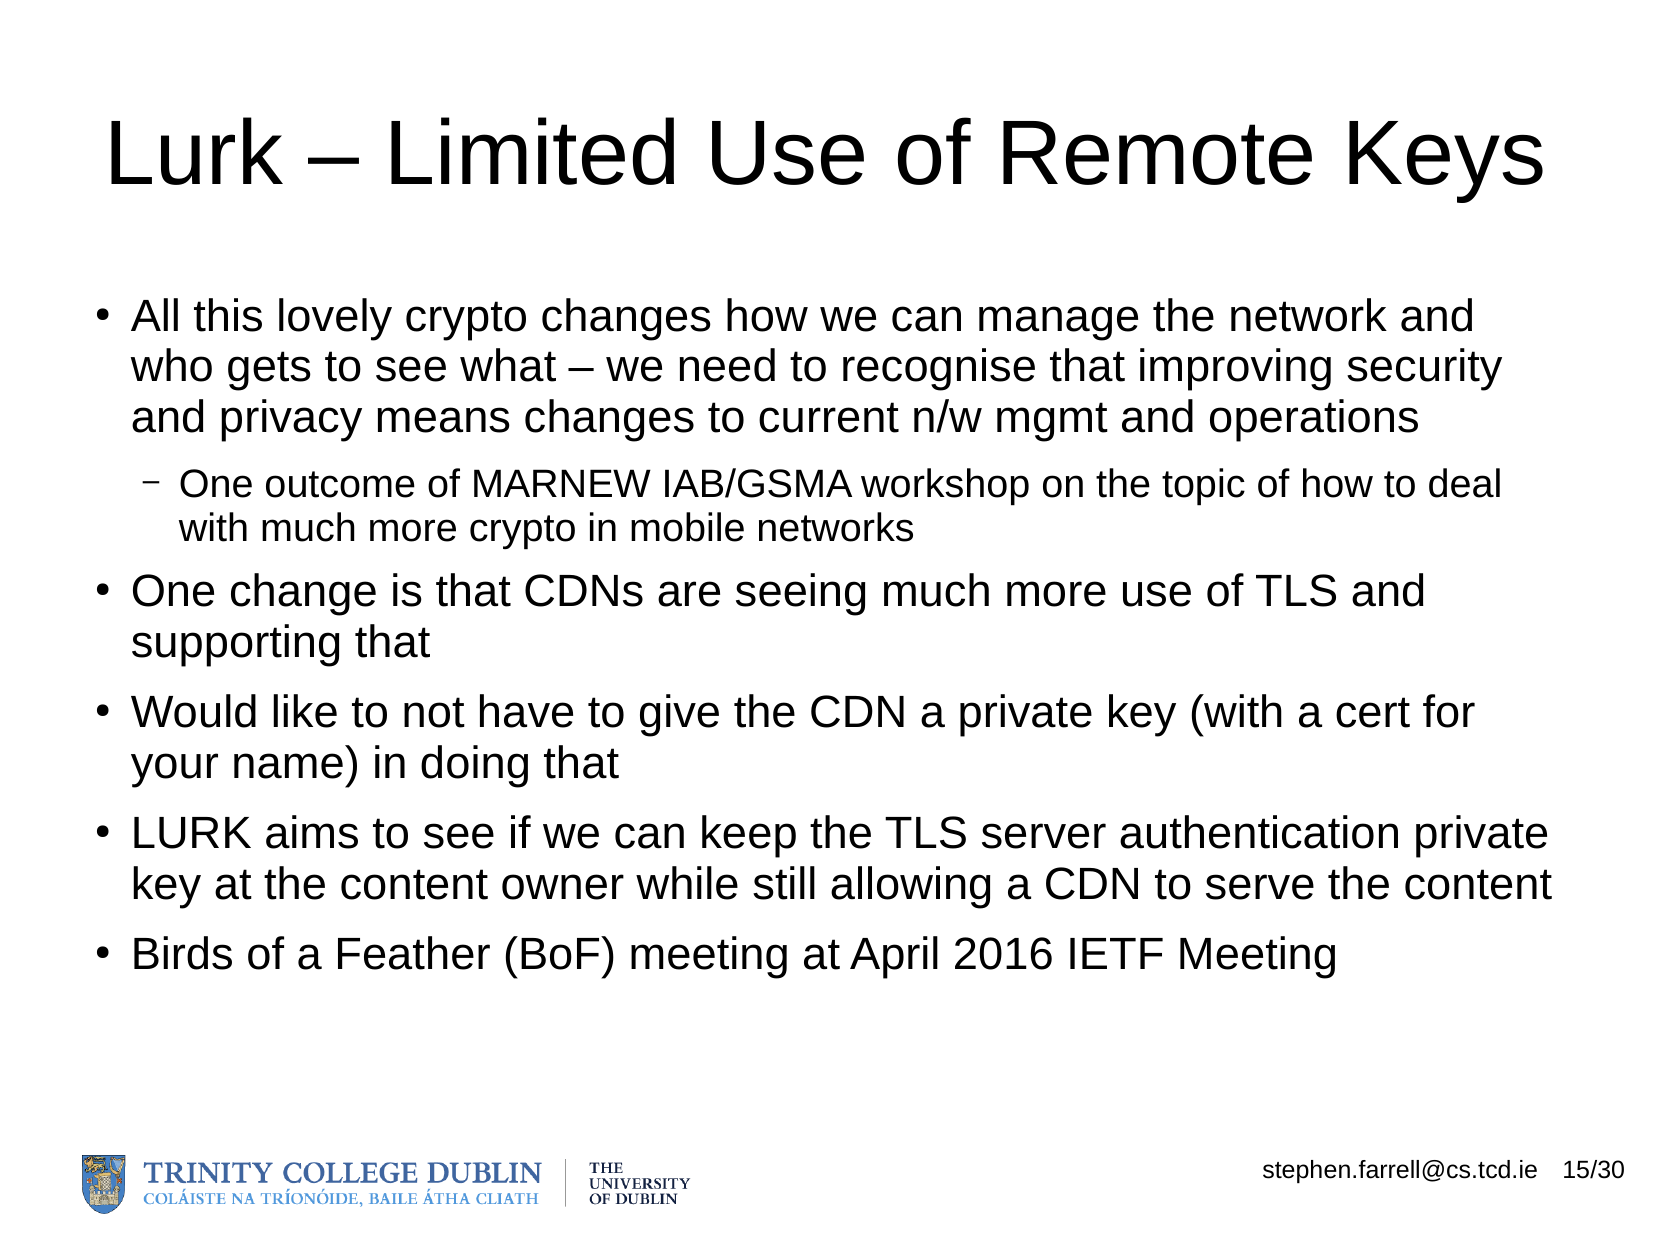

# Lurk – Limited Use of Remote Keys
All this lovely crypto changes how we can manage the network and who gets to see what – we need to recognise that improving security and privacy means changes to current n/w mgmt and operations
One outcome of MARNEW IAB/GSMA workshop on the topic of how to deal with much more crypto in mobile networks
One change is that CDNs are seeing much more use of TLS and supporting that
Would like to not have to give the CDN a private key (with a cert for your name) in doing that
LURK aims to see if we can keep the TLS server authentication private key at the content owner while still allowing a CDN to serve the content
Birds of a Feather (BoF) meeting at April 2016 IETF Meeting